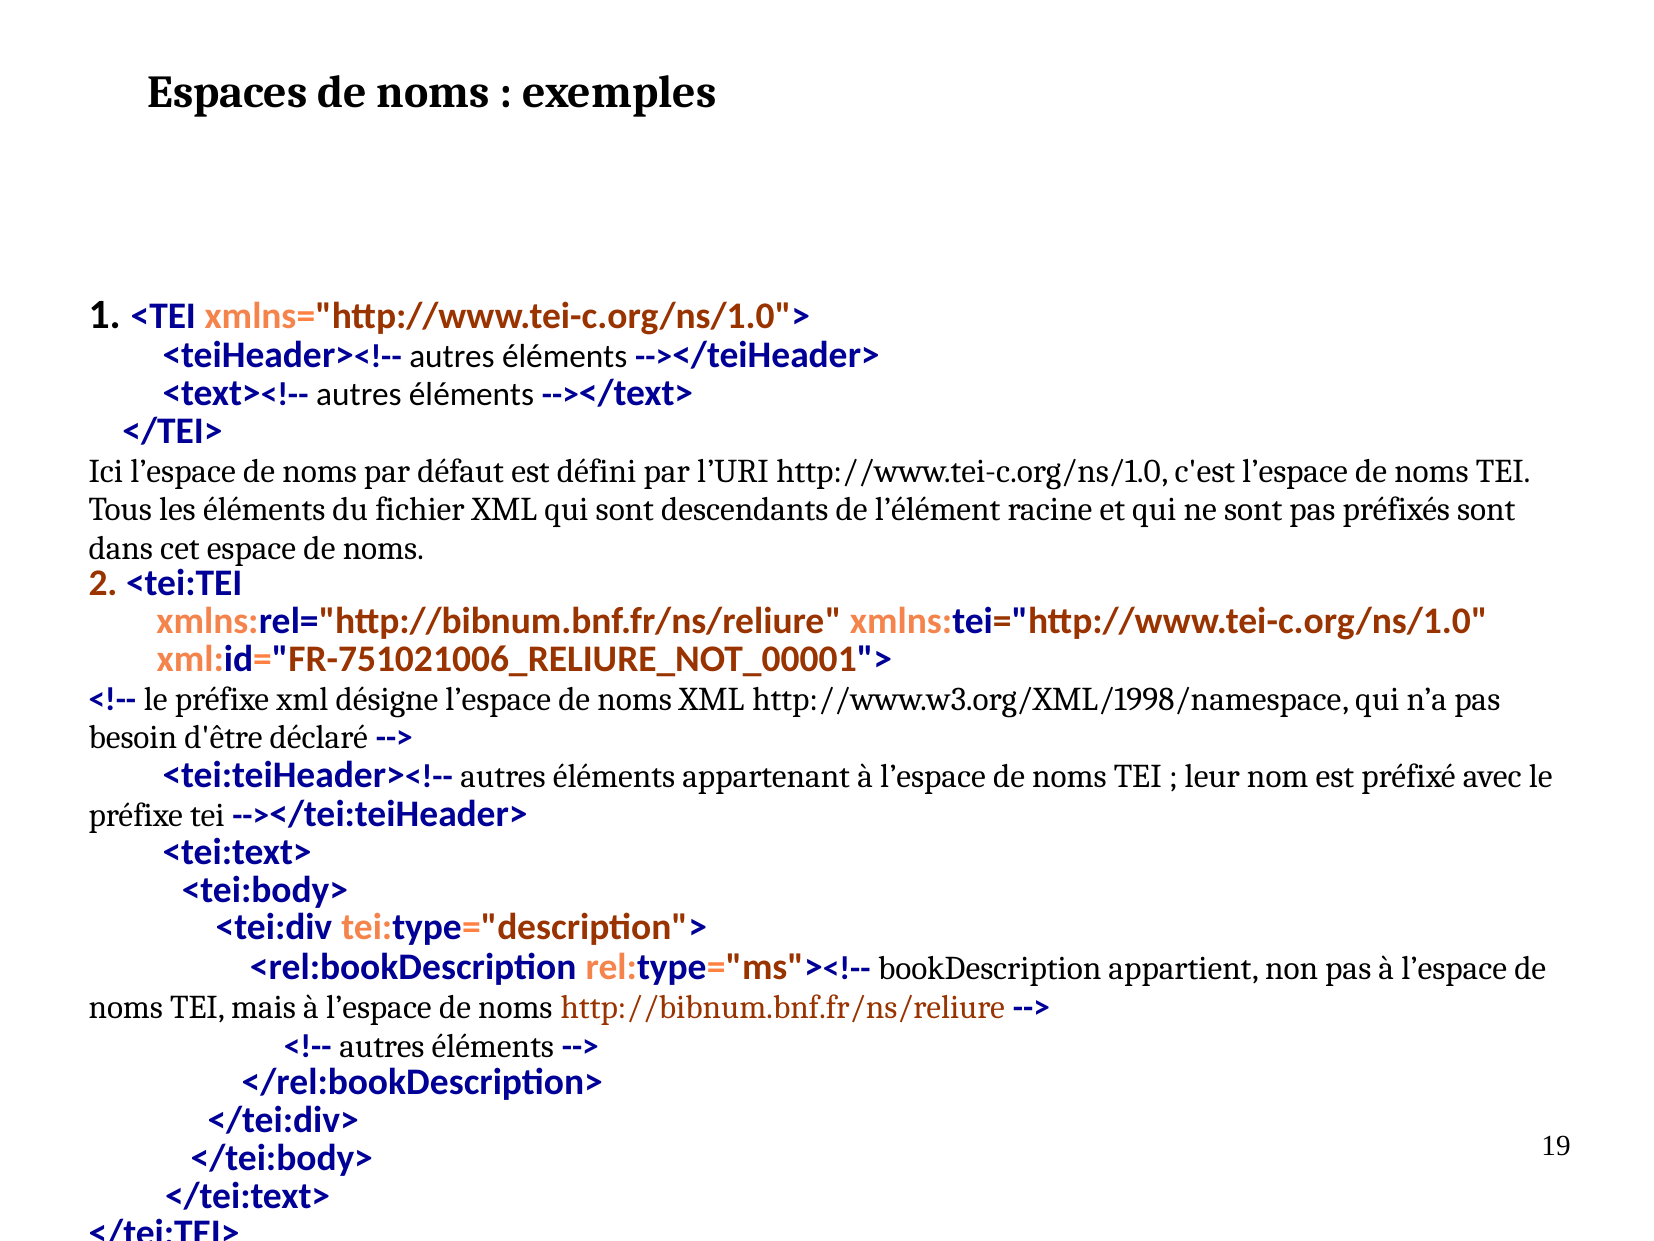

# Espaces de noms : exemples
1. <TEI xmlns="http://www.tei-c.org/ns/1.0">
	<teiHeader><!-- autres éléments --></teiHeader>
	<text><!-- autres éléments --></text>
 </TEI>
Ici l’espace de noms par défaut est défini par l’URI http://www.tei-c.org/ns/1.0, c'est l’espace de noms TEI. Tous les éléments du fichier XML qui sont descendants de l’élément racine et qui ne sont pas préfixés sont dans cet espace de noms.
2. <tei:TEI
 xmlns:rel="http://bibnum.bnf.fr/ns/reliure" xmlns:tei="http://www.tei-c.org/ns/1.0"
 xml:id="FR-751021006_RELIURE_NOT_00001">
<!-- le préfixe xml désigne l’espace de noms XML http://www.w3.org/XML/1998/namespace, qui n’a pas besoin d'être déclaré -->
	<tei:teiHeader><!-- autres éléments appartenant à l’espace de noms TEI ; leur nom est préfixé avec le préfixe tei --></tei:teiHeader>
	<tei:text>
 <tei:body>
 <tei:div tei:type="description">
 <rel:bookDescription rel:type="ms"><!-- bookDescription appartient, non pas à l’espace de noms TEI, mais à l’espace de noms http://bibnum.bnf.fr/ns/reliure -->
 <!-- autres éléments -->
 </rel:bookDescription>
 </tei:div>
 </tei:body>
 </tei:text>
</tei:TEI>
19